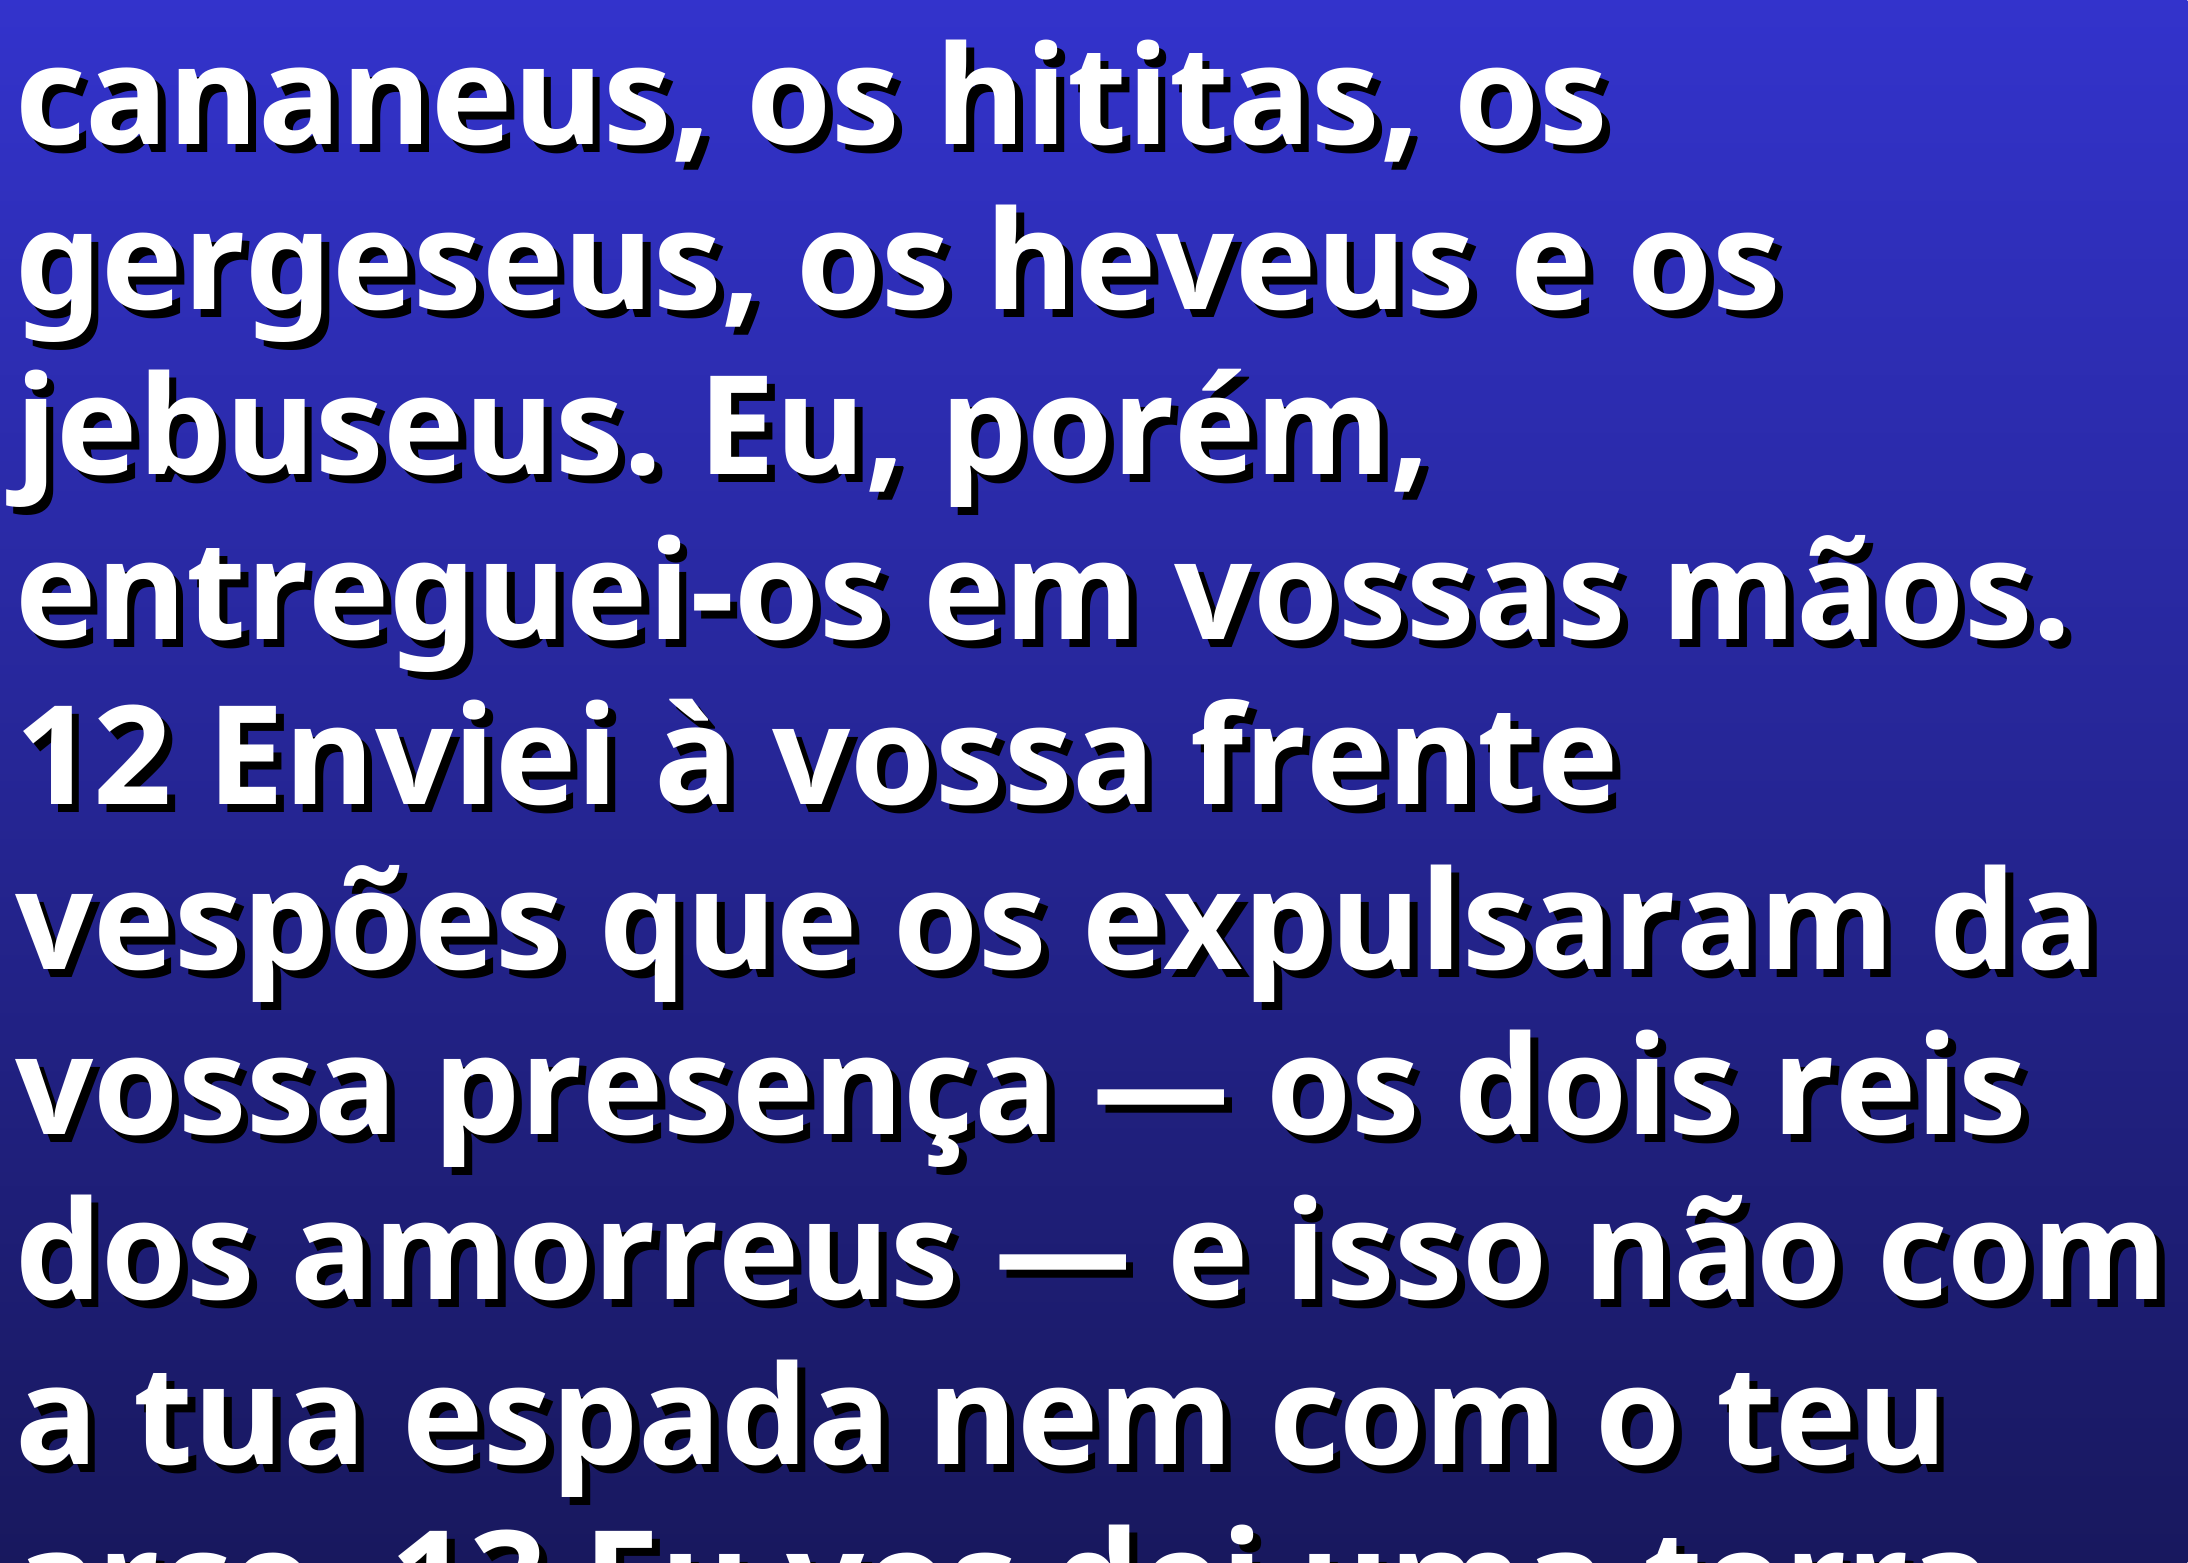

cananeus, os hititas, os gergeseus, os heveus e os jebuseus. Eu, porém, entreguei-os em vossas mãos. 12 Enviei à vossa frente vespões que os expulsaram da vossa presença — os dois reis dos amorreus — e isso não com a tua espada nem com o teu arco. 13 Eu vos dei uma terra que não lavrastes, cidades que não edificastes, e nelas habitais, vinhas e olivais que não plantastes, e comeis de seus frutos".